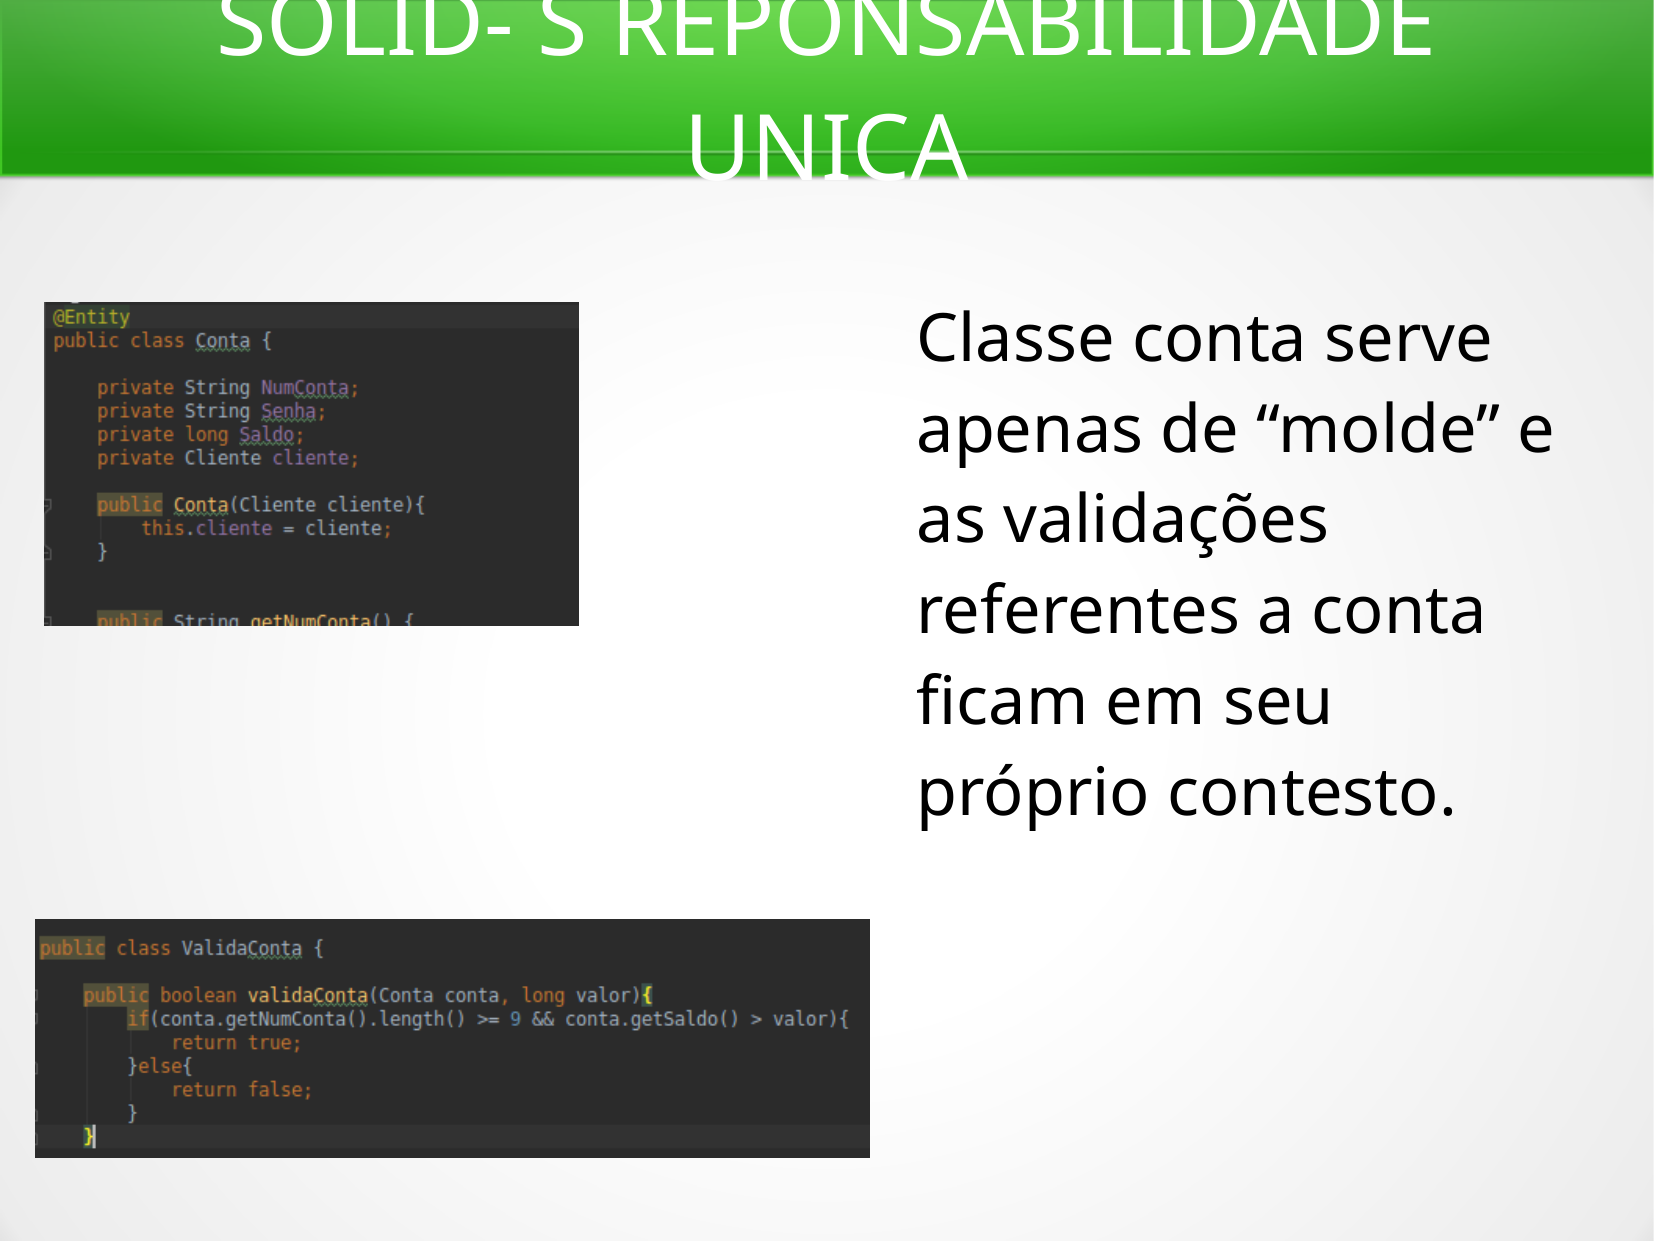

# SOLID- S REPONSABILIDADE UNICA
Classe conta serve apenas de “molde” e as validações referentes a conta ficam em seu próprio contesto.